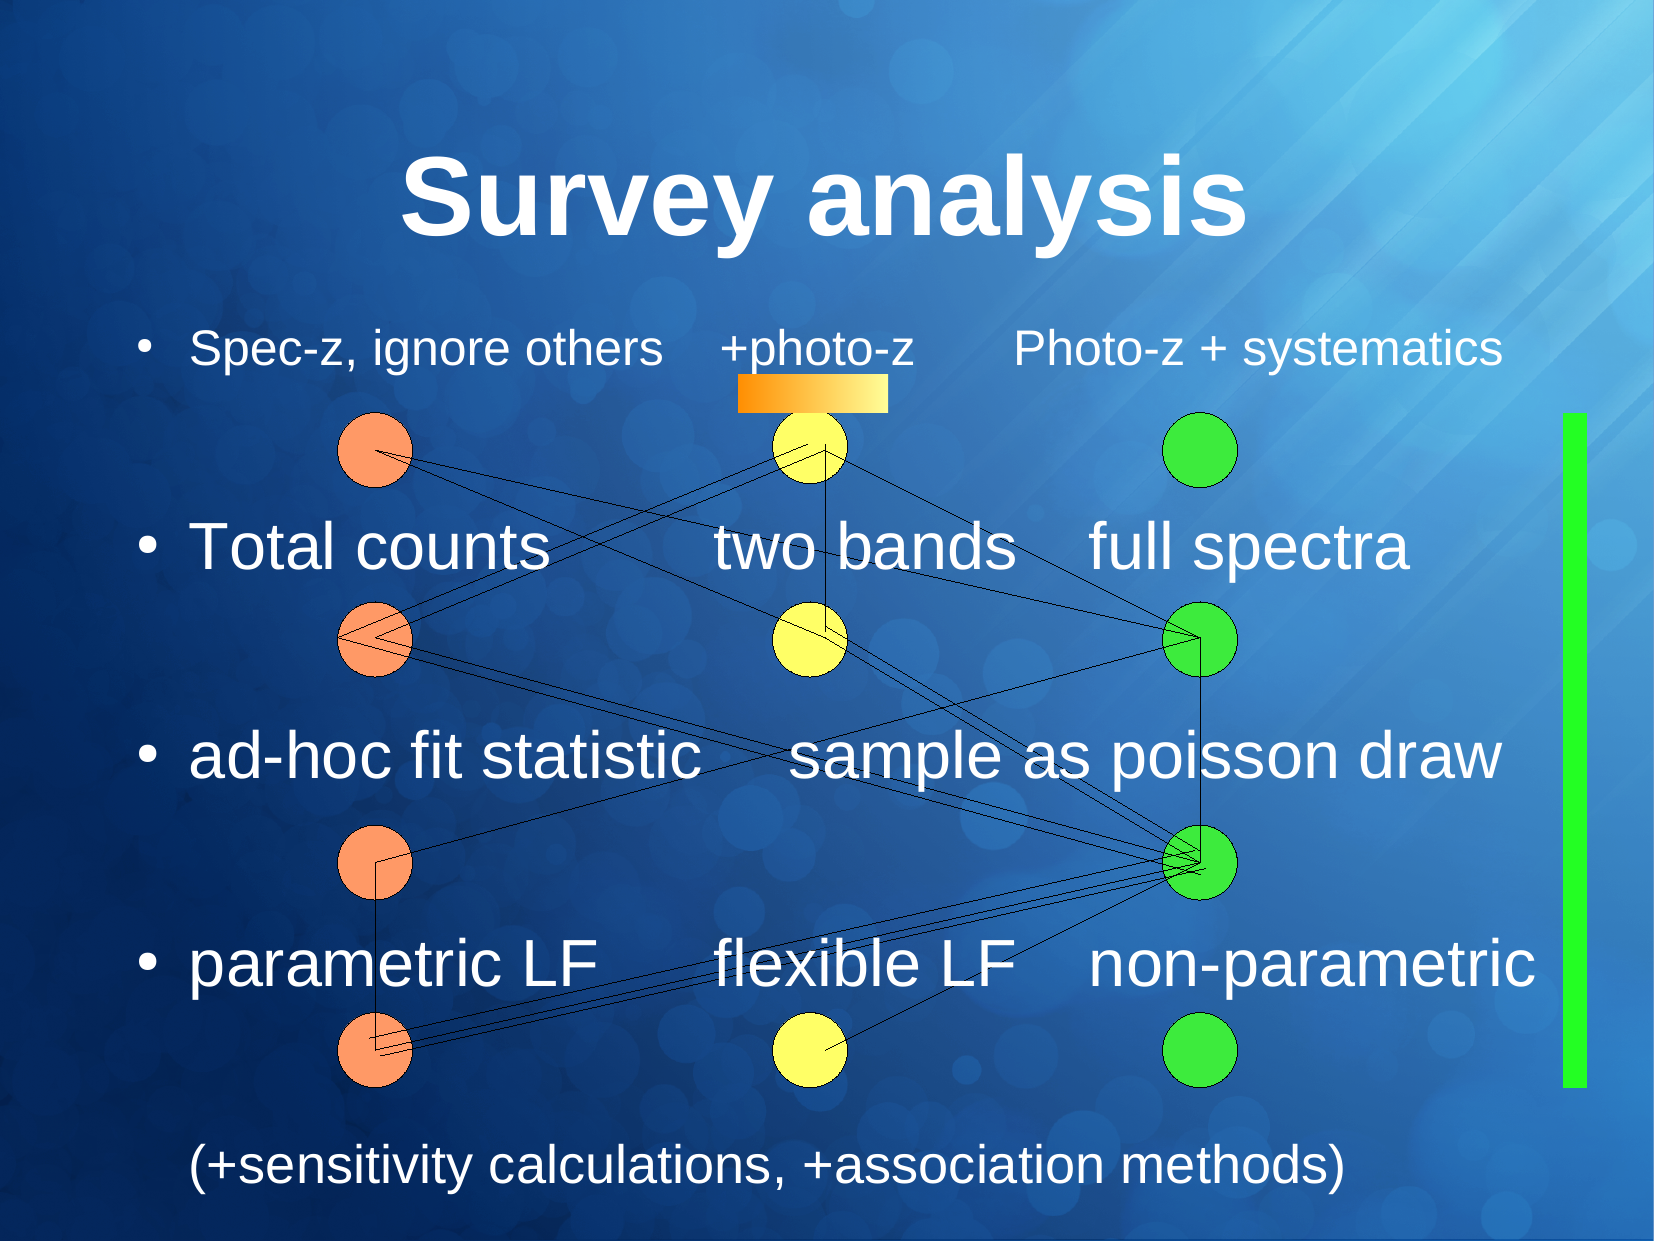

# Survey analysis
Spec-z, ignore others +photo-z Photo-z + systematics
Total counts			two bands	full spectra
ad-hoc fit statistic		sample as poisson draw
parametric LF		flexible LF	non-parametric
(+sensitivity calculations, +association methods)